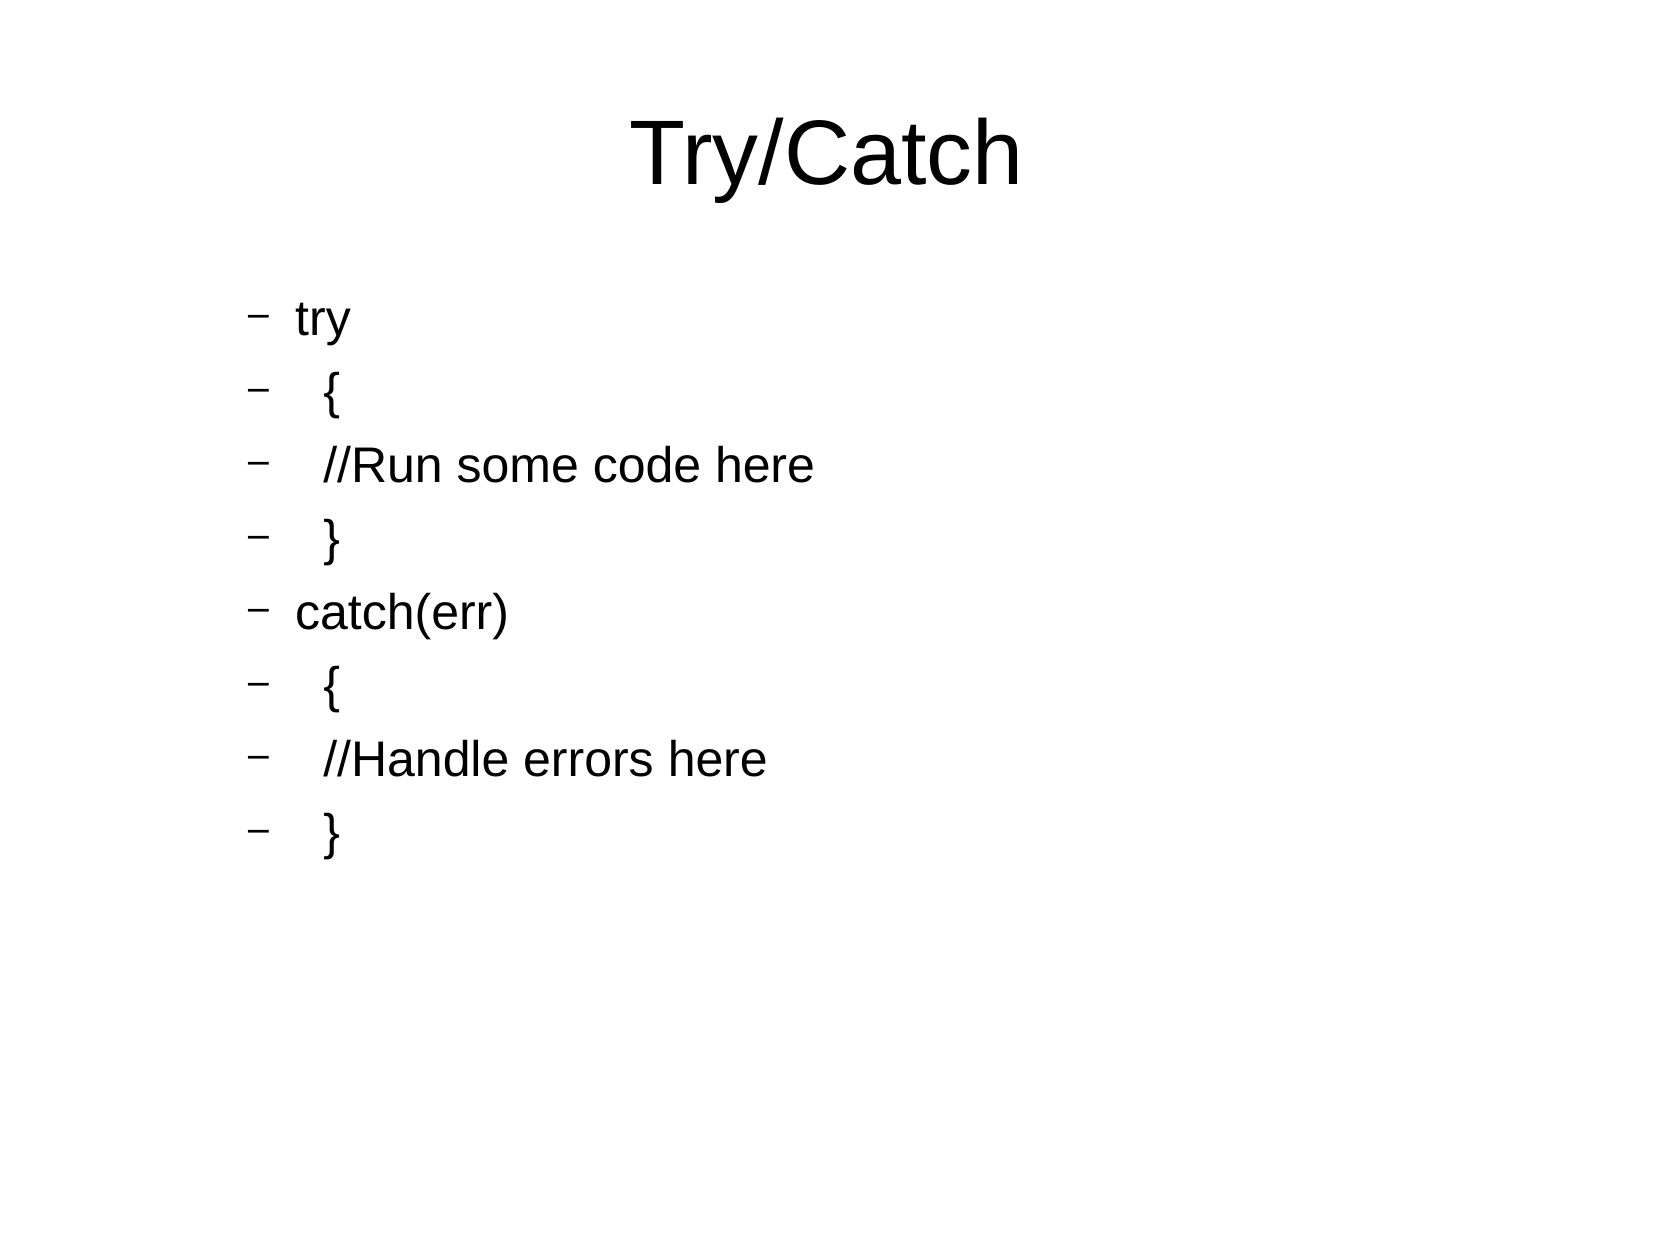

# Try/Catch
try
 {
 //Run some code here
 }
catch(err)
 {
 //Handle errors here
 }